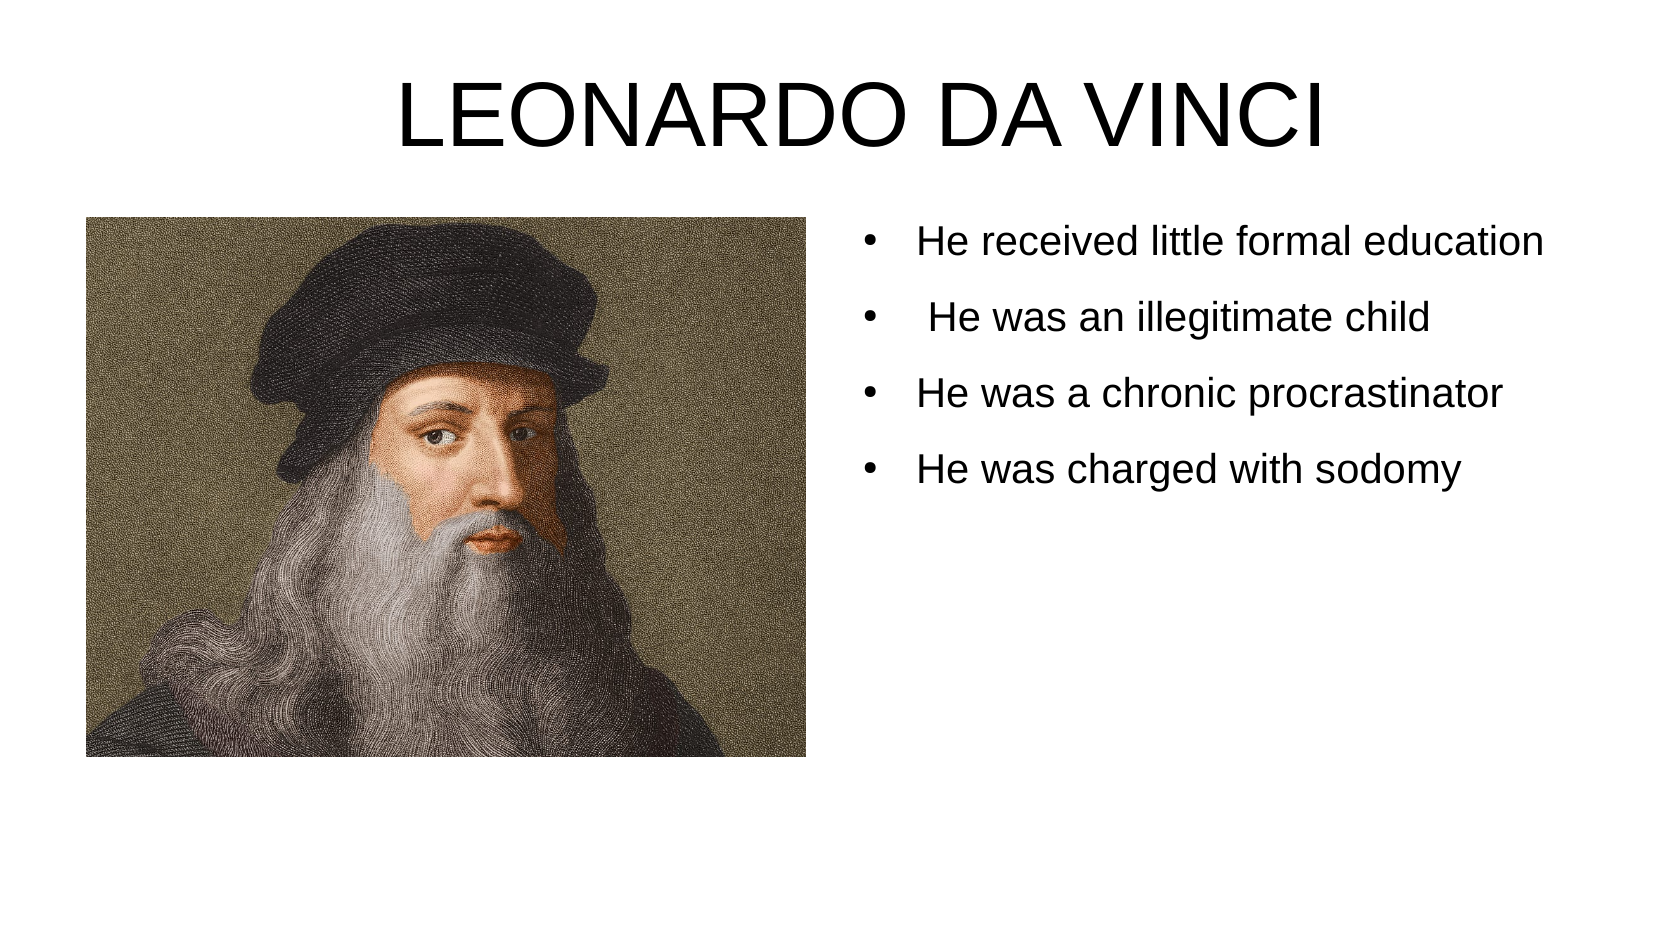

# LEONARDO DA VINCI
He received little formal education
 He was an illegitimate child
He was a chronic procrastinator
He was charged with sodomy